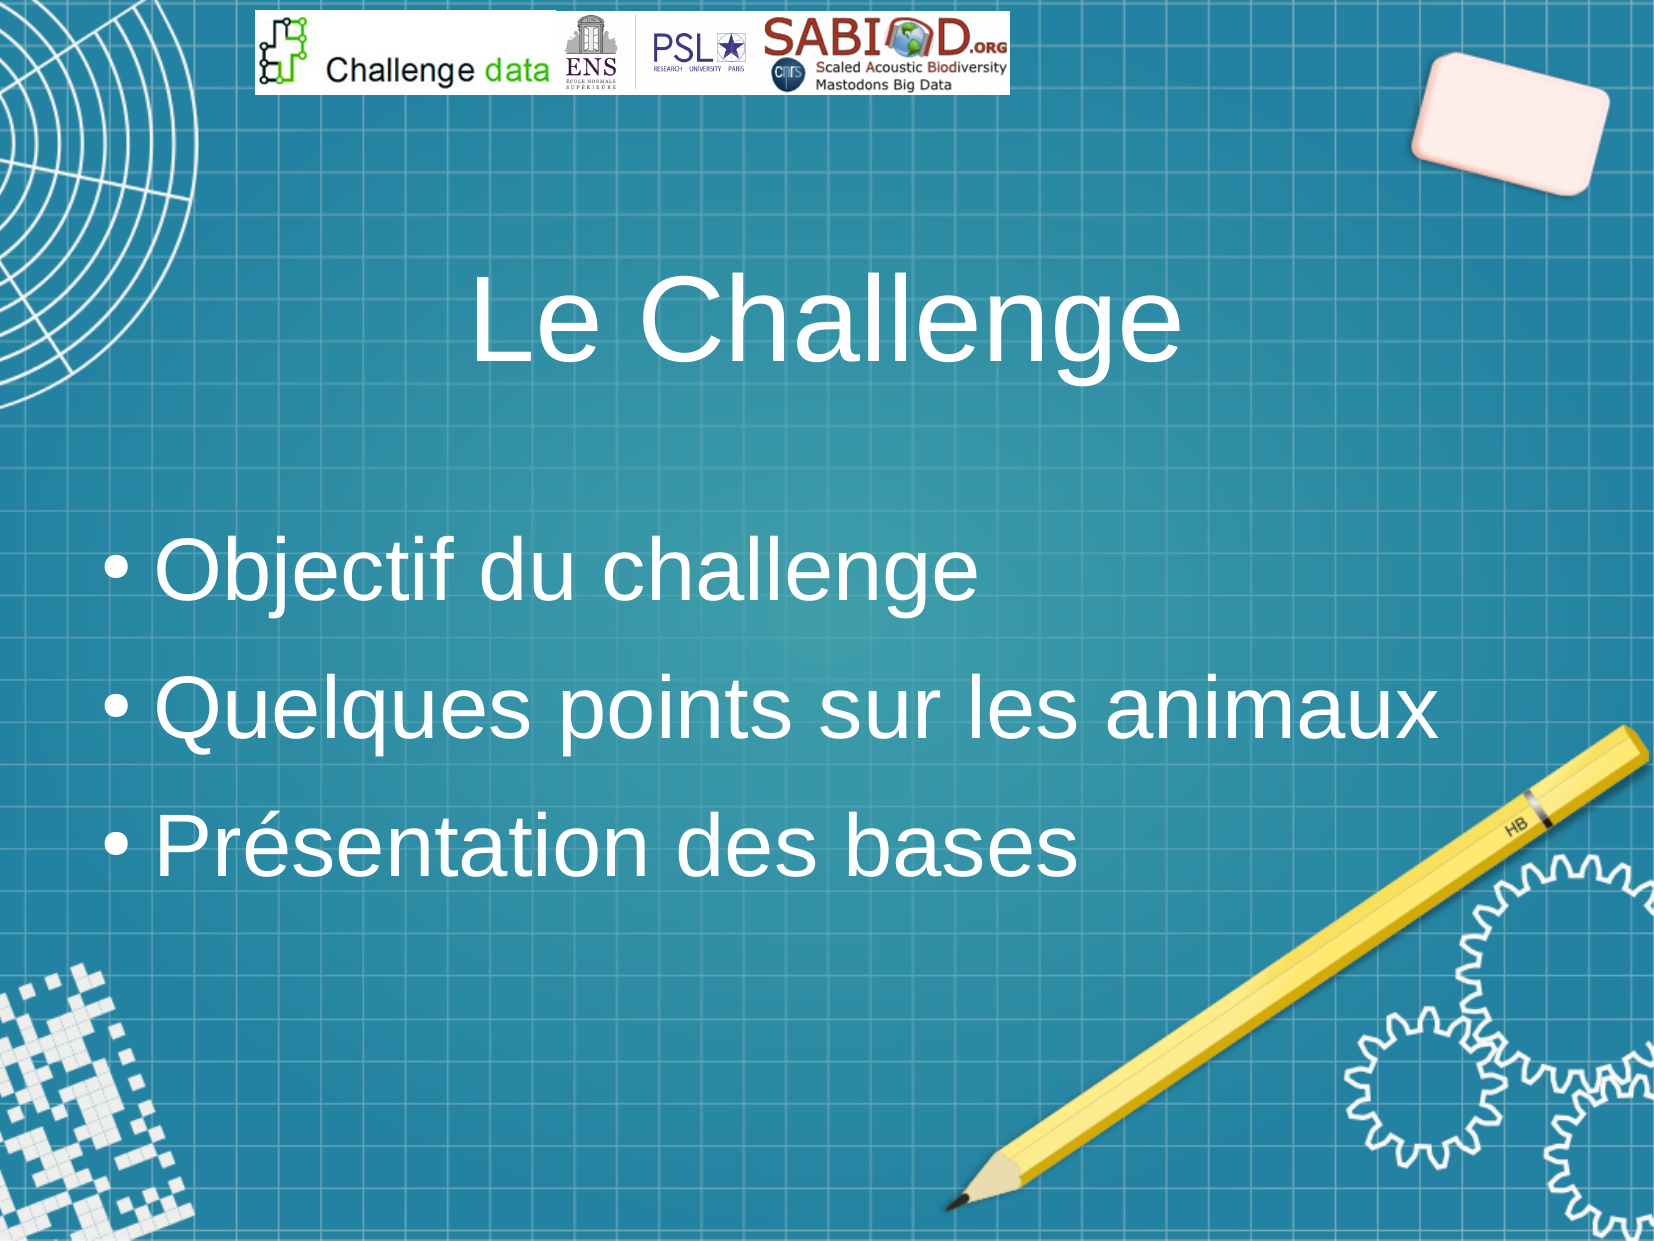

# Le Challenge
Objectif du challenge
Quelques points sur les animaux
Présentation des bases